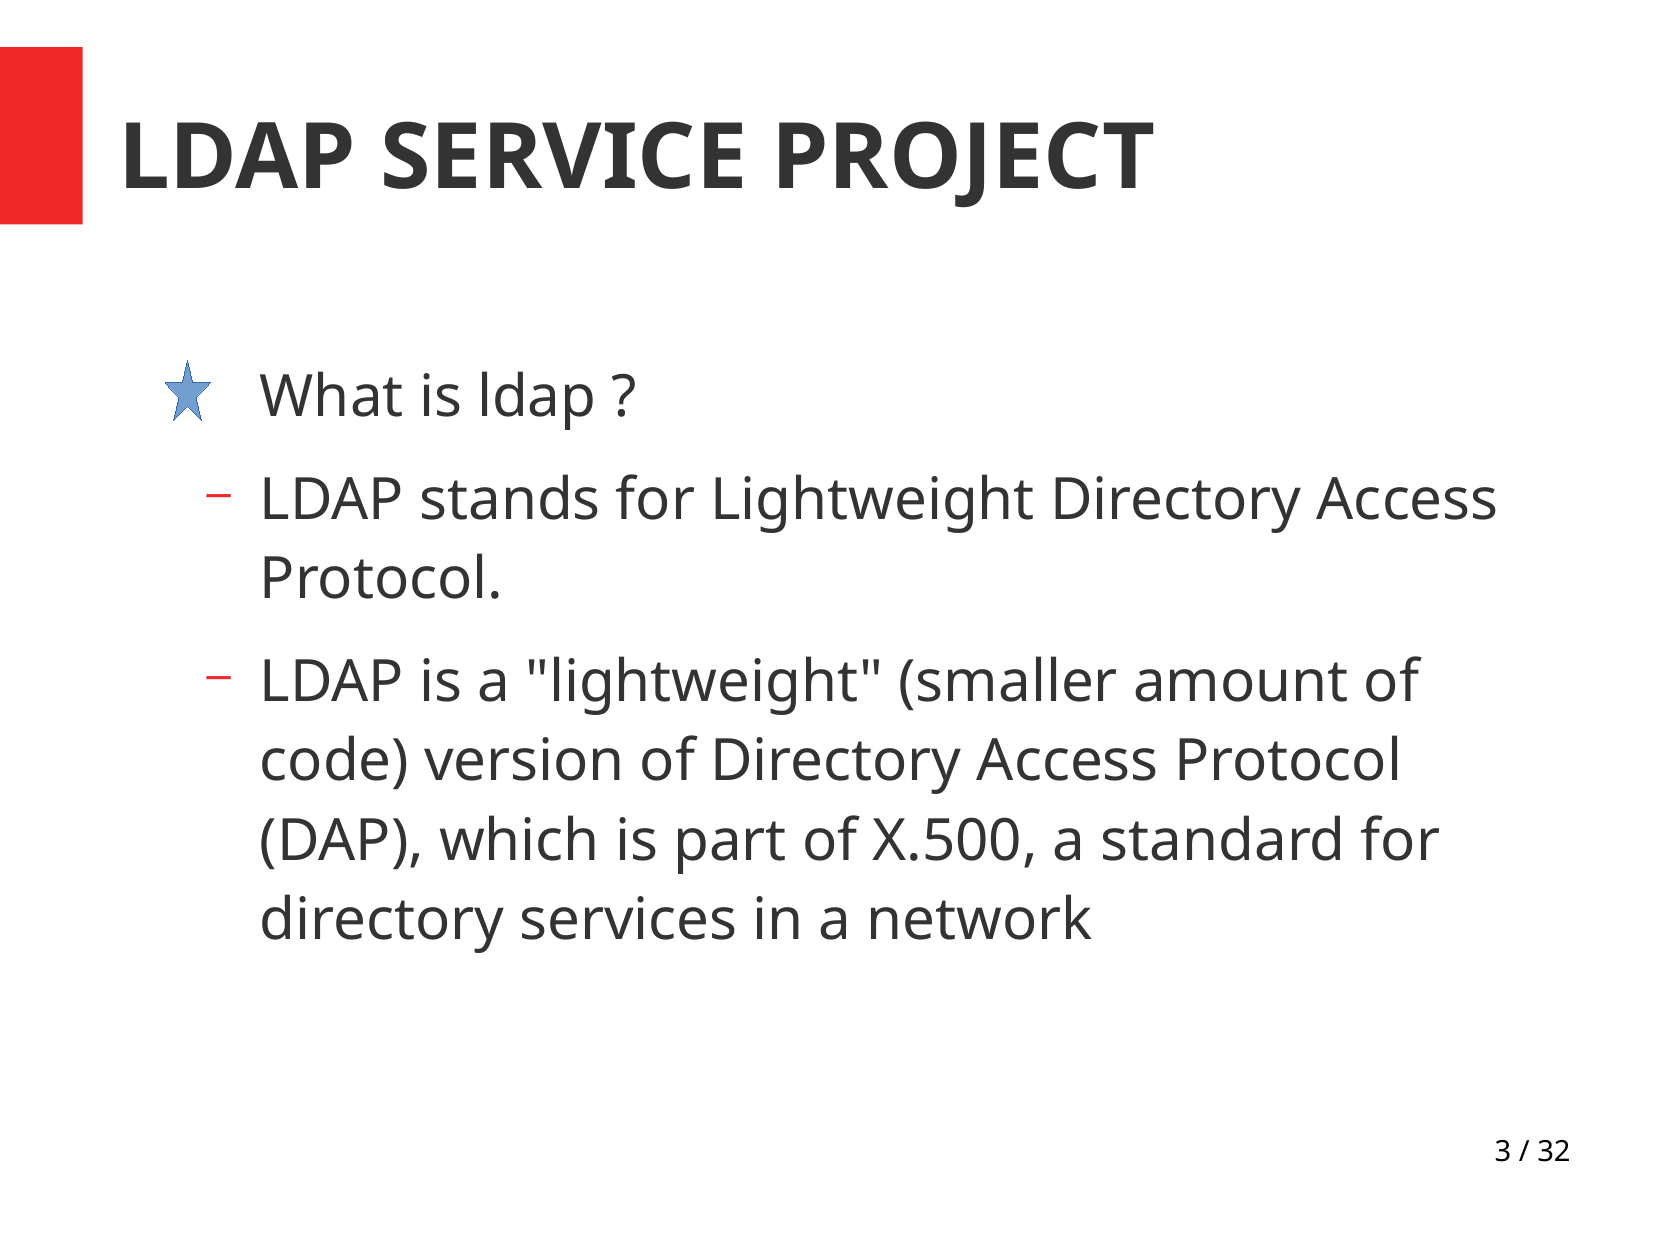

# LDAP SERVICE PROJECT
What is ldap ?
LDAP stands for Lightweight Directory Access Protocol.
LDAP is a "lightweight" (smaller amount of code) version of Directory Access Protocol (DAP), which is part of X.500, a standard for directory services in a network
3